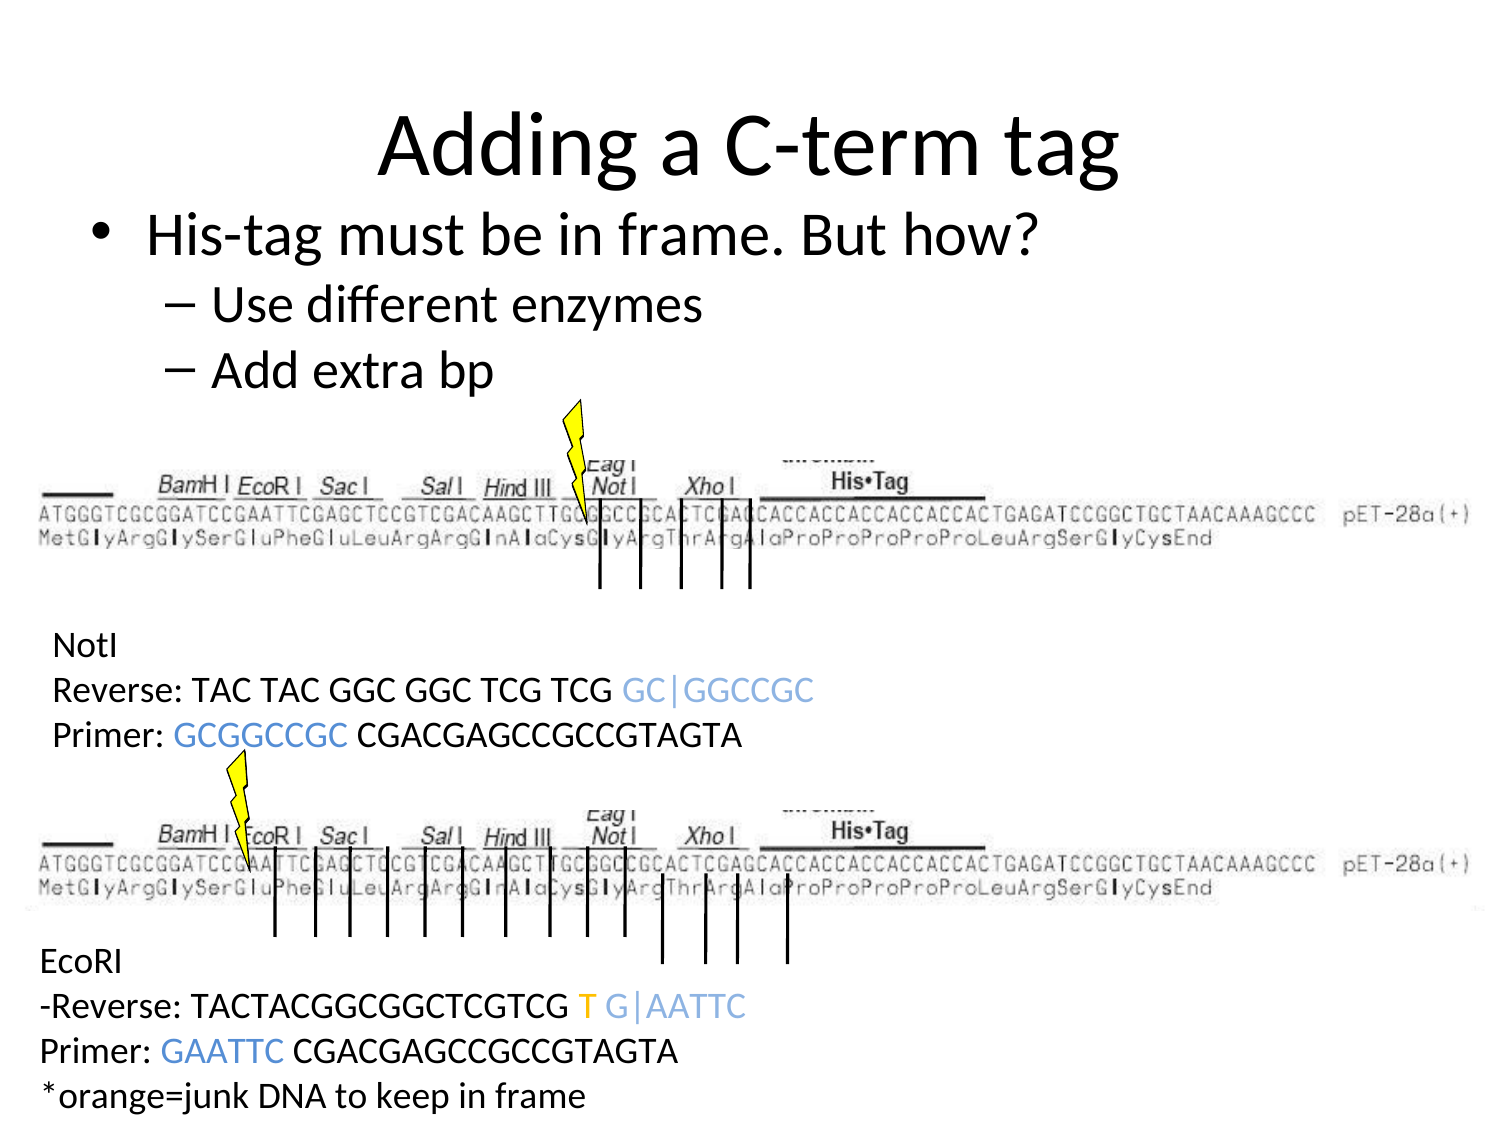

# Adding a C-term tag
His-tag must be in frame. But how?
Use different enzymes
Add extra bp
NotI
Reverse: TAC TAC GGC GGC TCG TCG GC|GGCCGC
Primer: GCGGCCGC CGACGAGCCGCCGTAGTA
EcoRI
-Reverse: TACTACGGCGGCTCGTCG T G|AATTC
Primer: GAATTC CGACGAGCCGCCGTAGTA
*orange=junk DNA to keep in frame